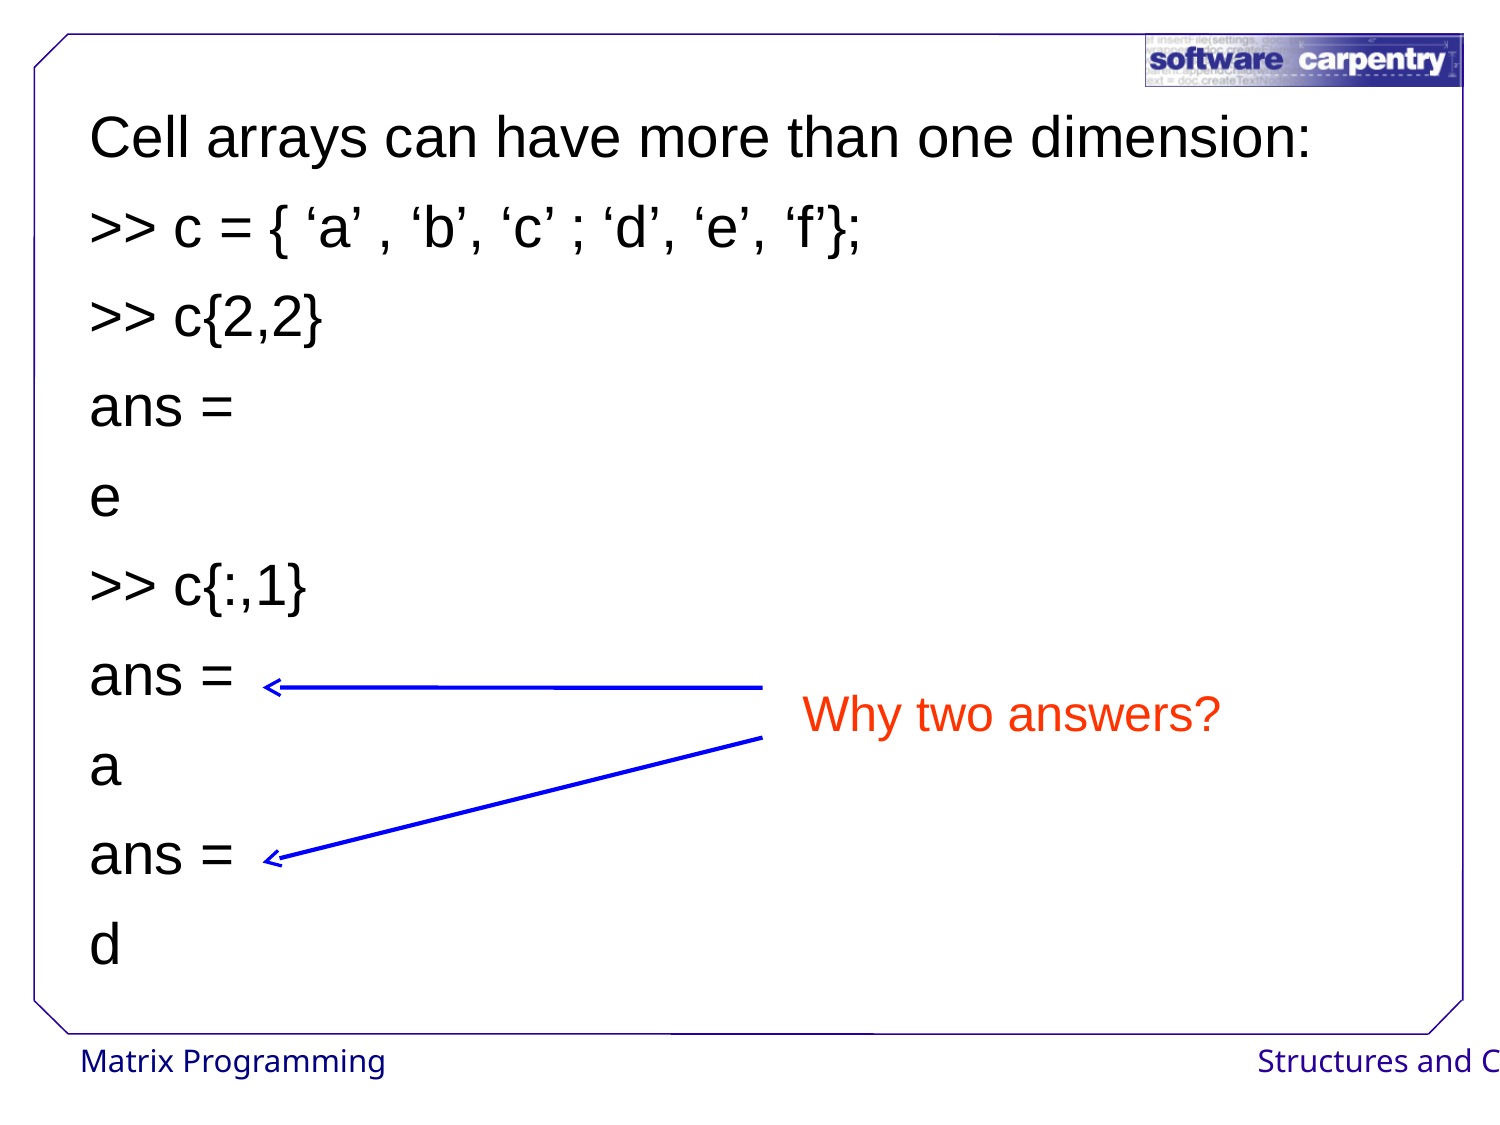

# Cell arrays can have more than one dimension:
>> c = { ‘a’ , ‘b’, ‘c’ ; ‘d’, ‘e’, ‘f’};
>> c{2,2}
ans =
e
>> c{:,1}
ans =
a
ans =
d
Why two answers?